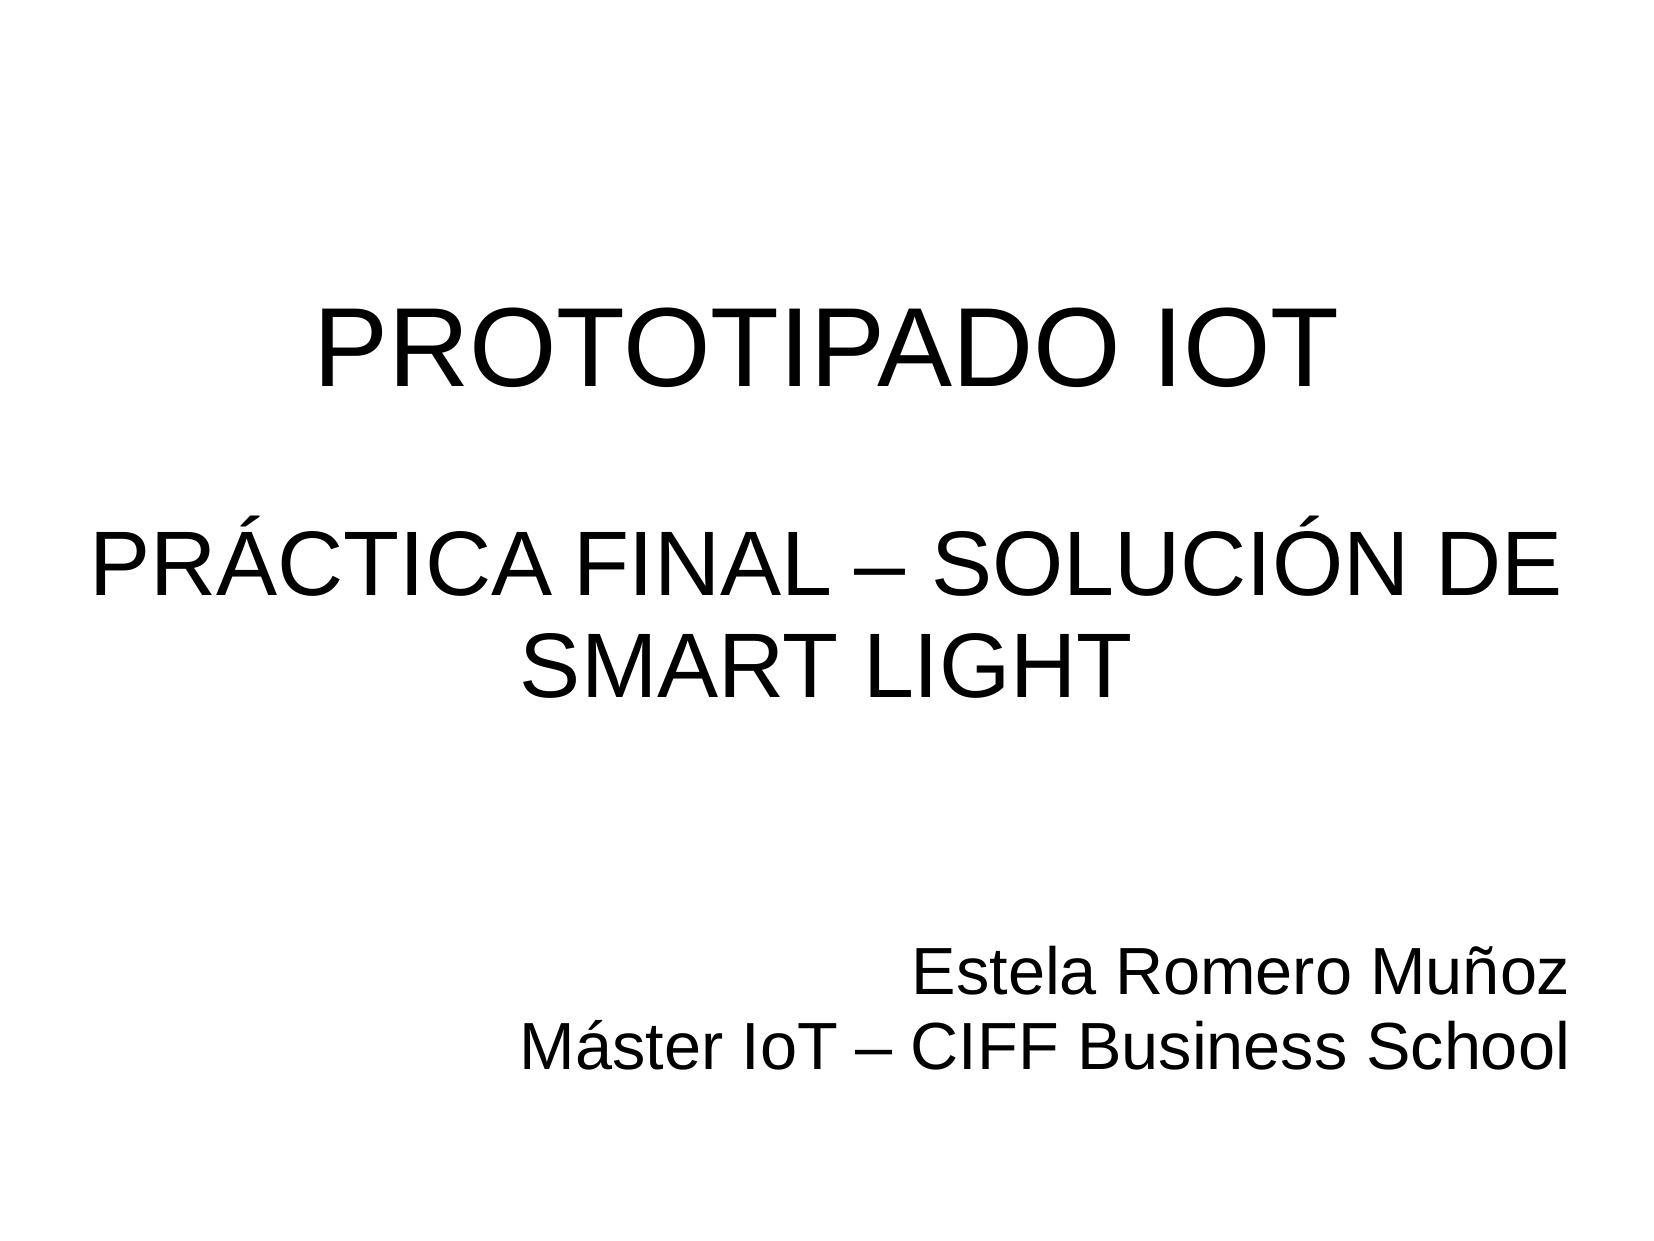

# PROTOTIPADO IOT PRÁCTICA FINAL – SOLUCIÓN DE SMART LIGHT
Estela Romero Muñoz
Máster IoT – CIFF Business School